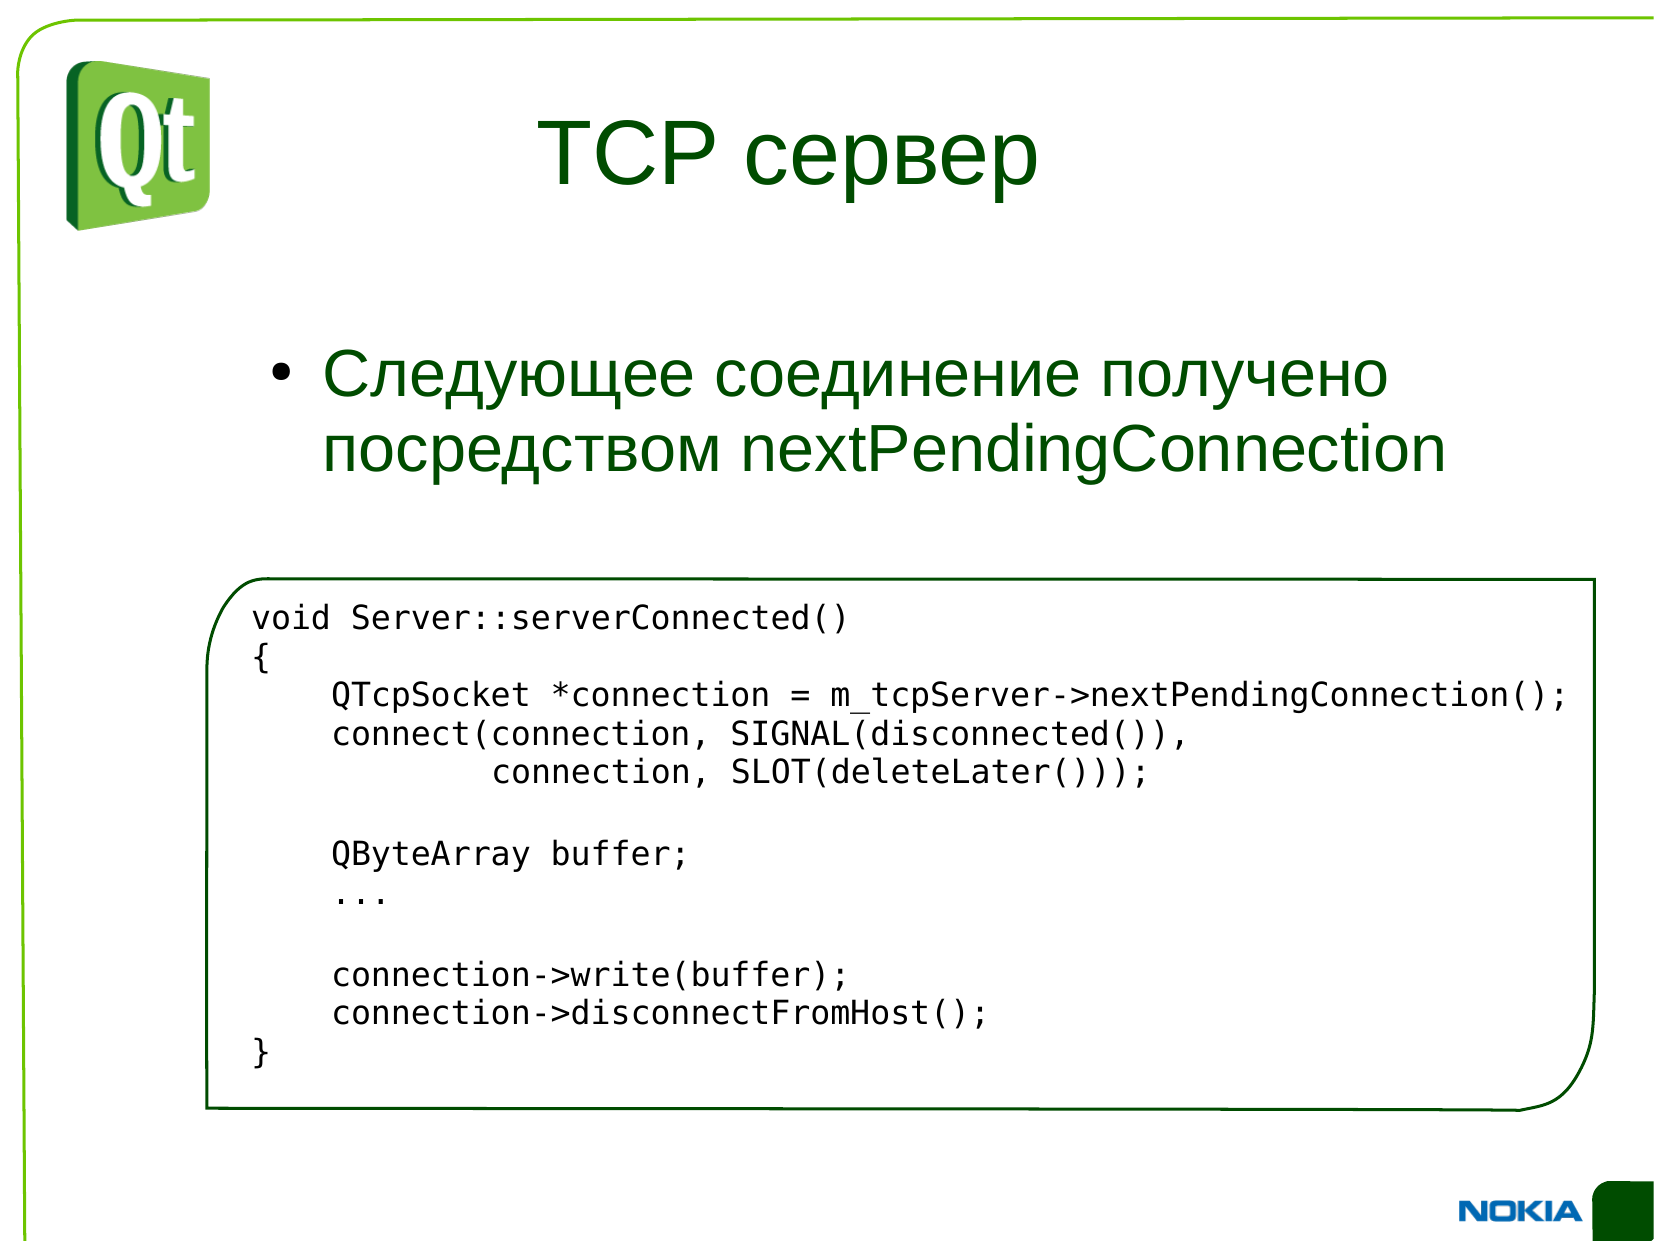

# TCP сервер
Следующее соединение получено посредством nextPendingConnection
void Server::serverConnected()
{
 QTcpSocket *connection = m_tcpServer->nextPendingConnection();
 connect(connection, SIGNAL(disconnected()),
 connection, SLOT(deleteLater()));
 QByteArray buffer;
 ...
 connection->write(buffer);
 connection->disconnectFromHost();
}